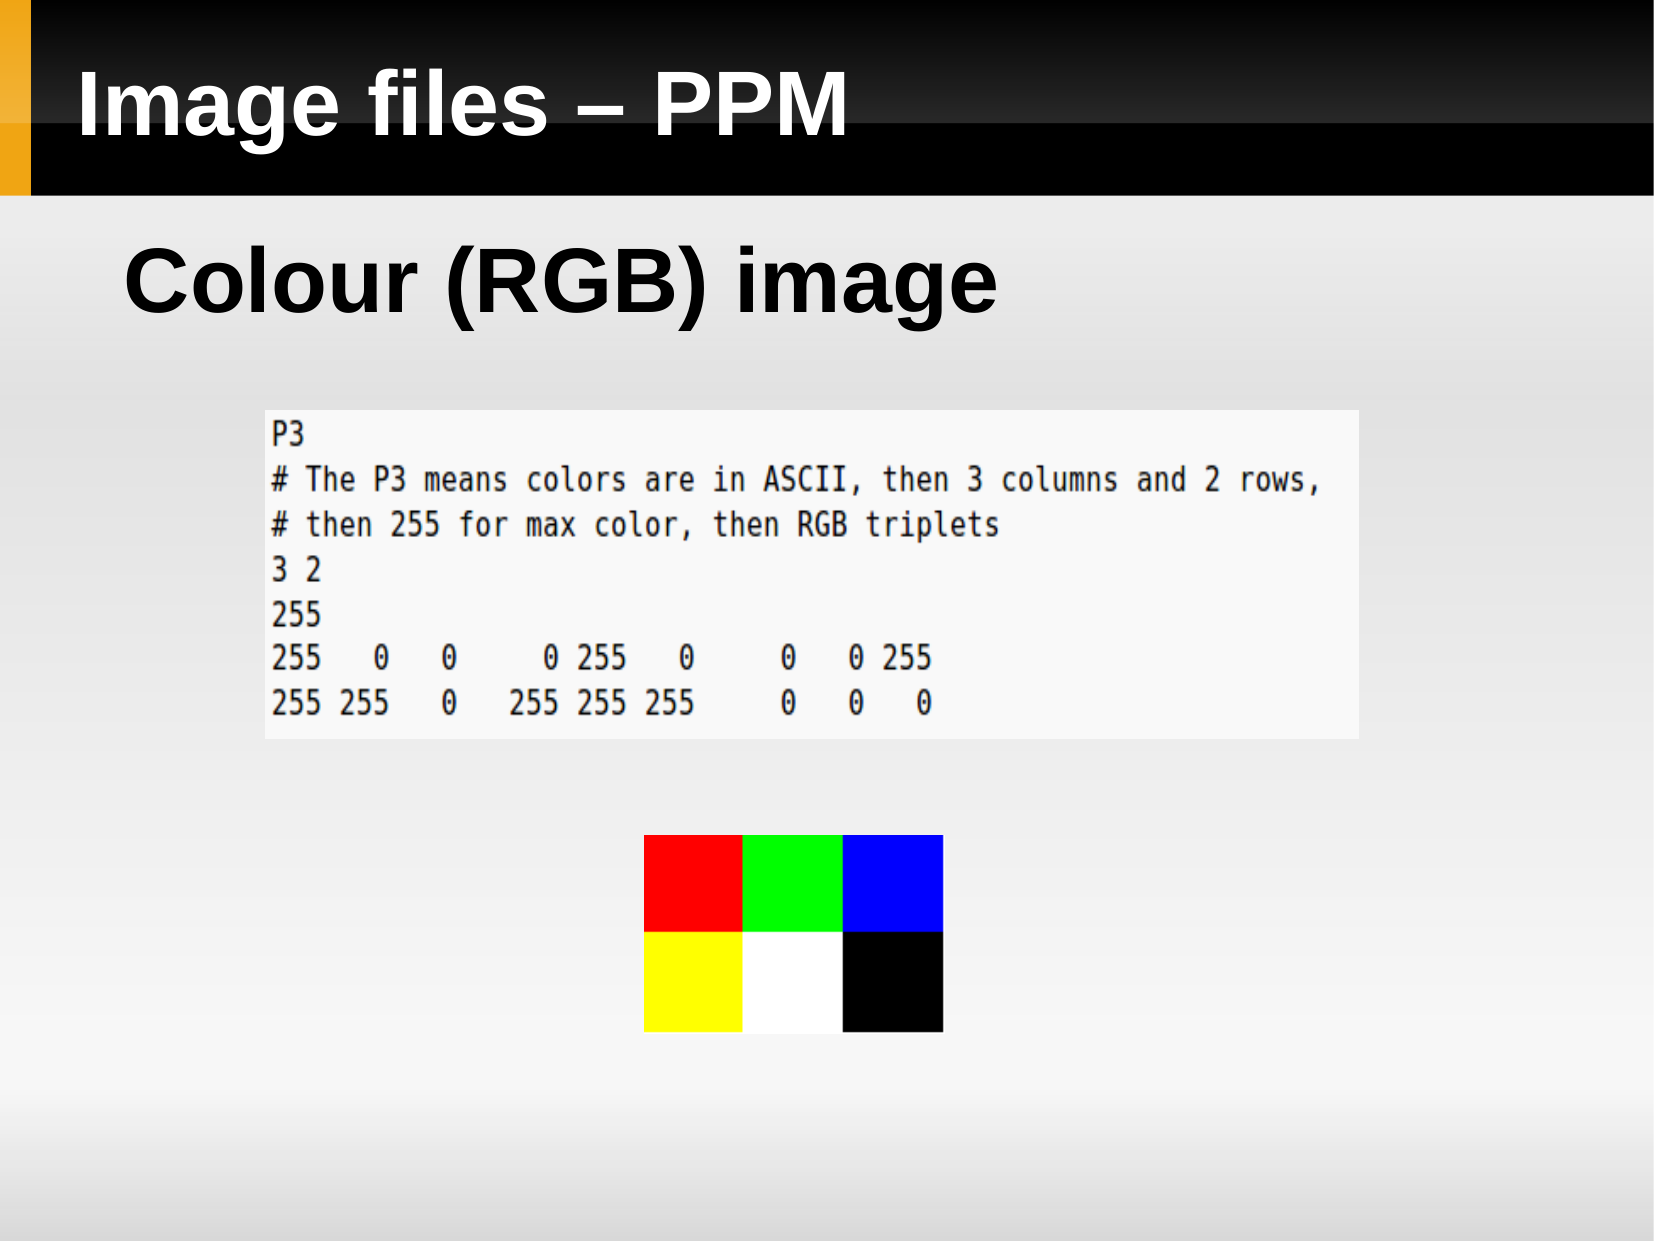

# Image files – PPM
Colour (RGB) image